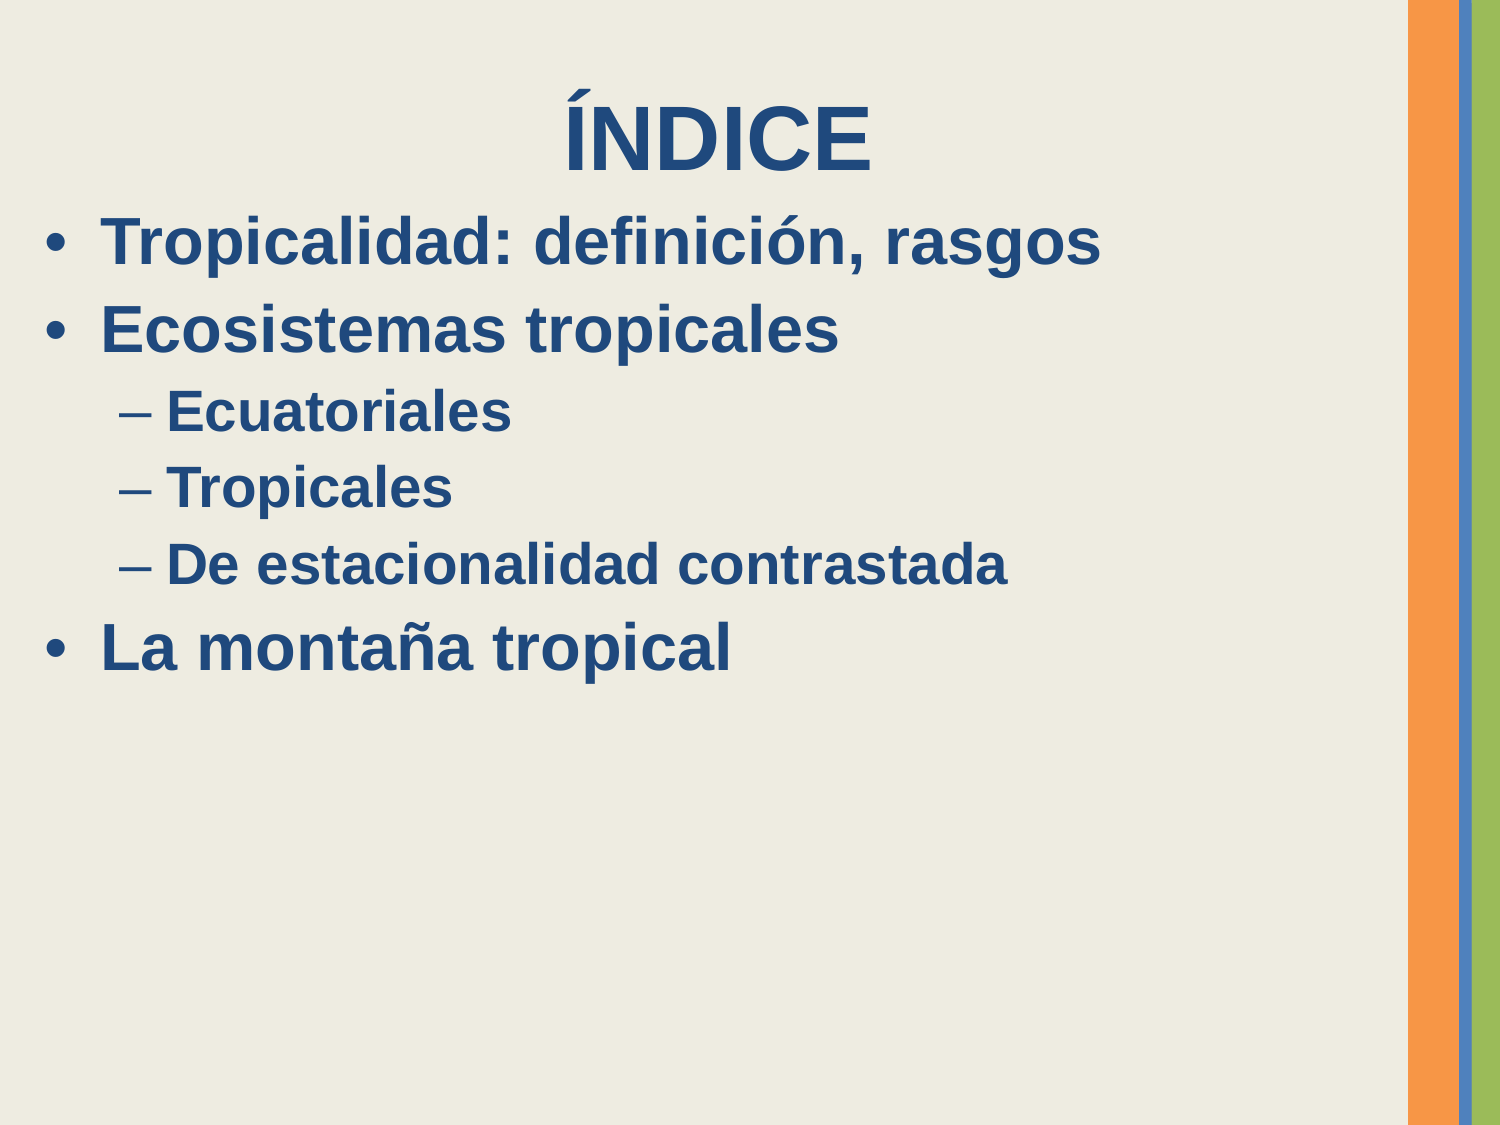

# ÍNDICE
Tropicalidad: definición, rasgos
Ecosistemas tropicales
Ecuatoriales
Tropicales
De estacionalidad contrastada
La montaña tropical